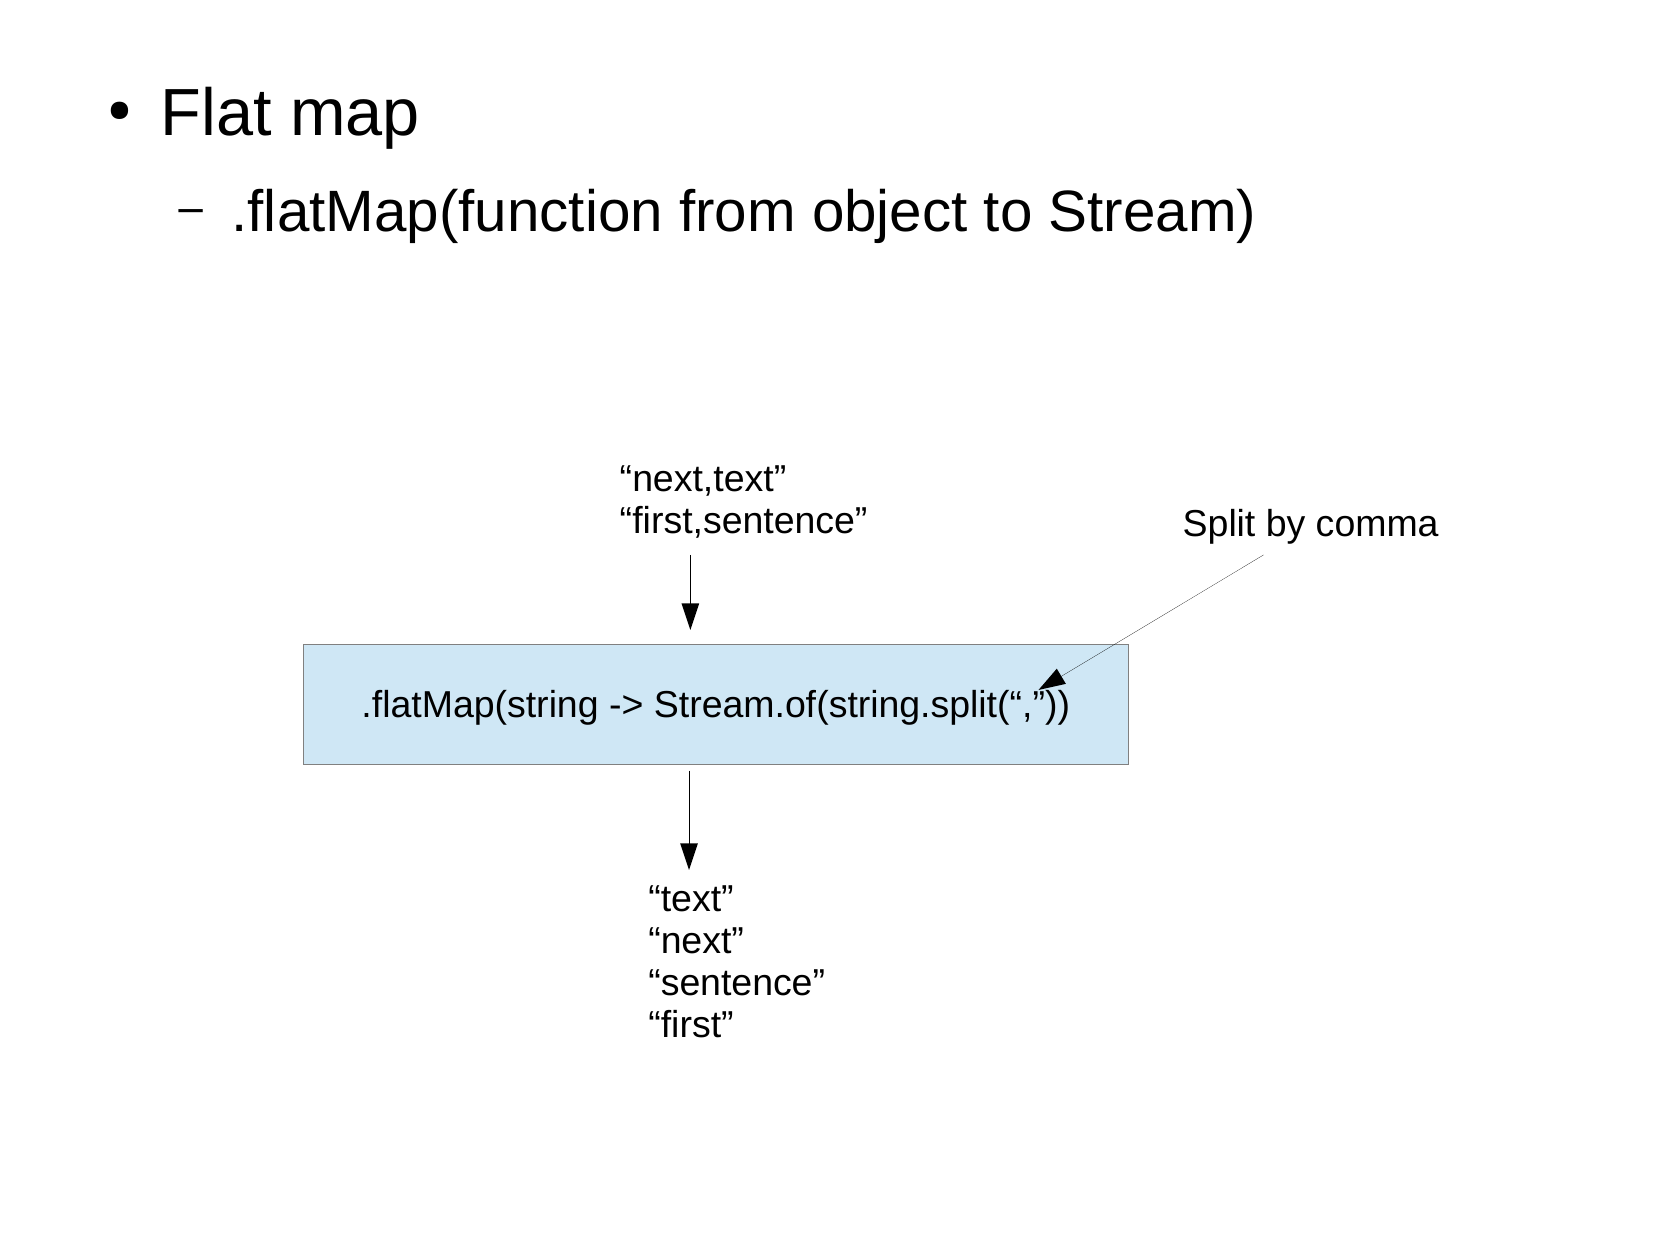

# Flat map
.flatMap(function from object to Stream)
 “next,text”
 “first,sentence”
Split by comma
.flatMap(string -> Stream.of(string.split(“,”))
“text”
“next”
“sentence”
“first”